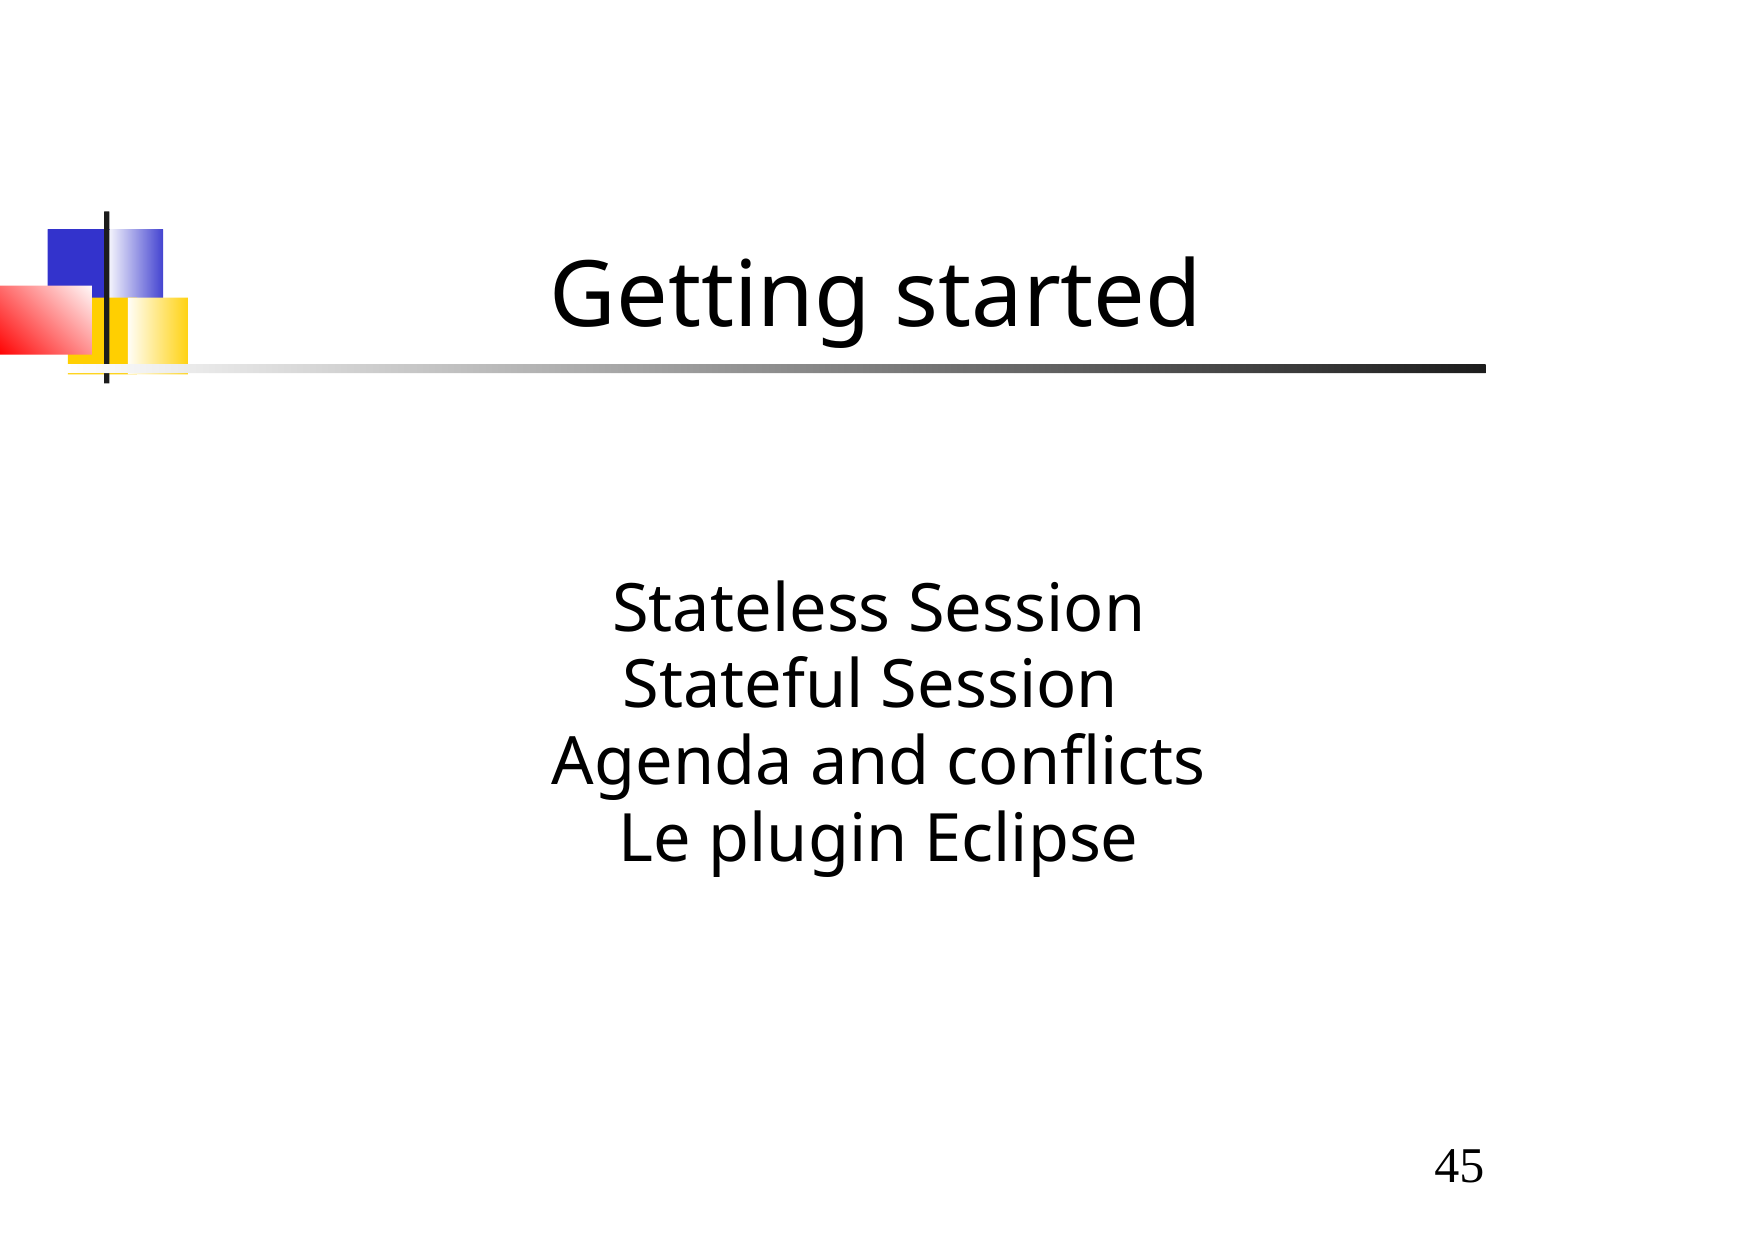

# Getting started
Stateless Session
Stateful Session
Agenda and conflicts
Le plugin Eclipse